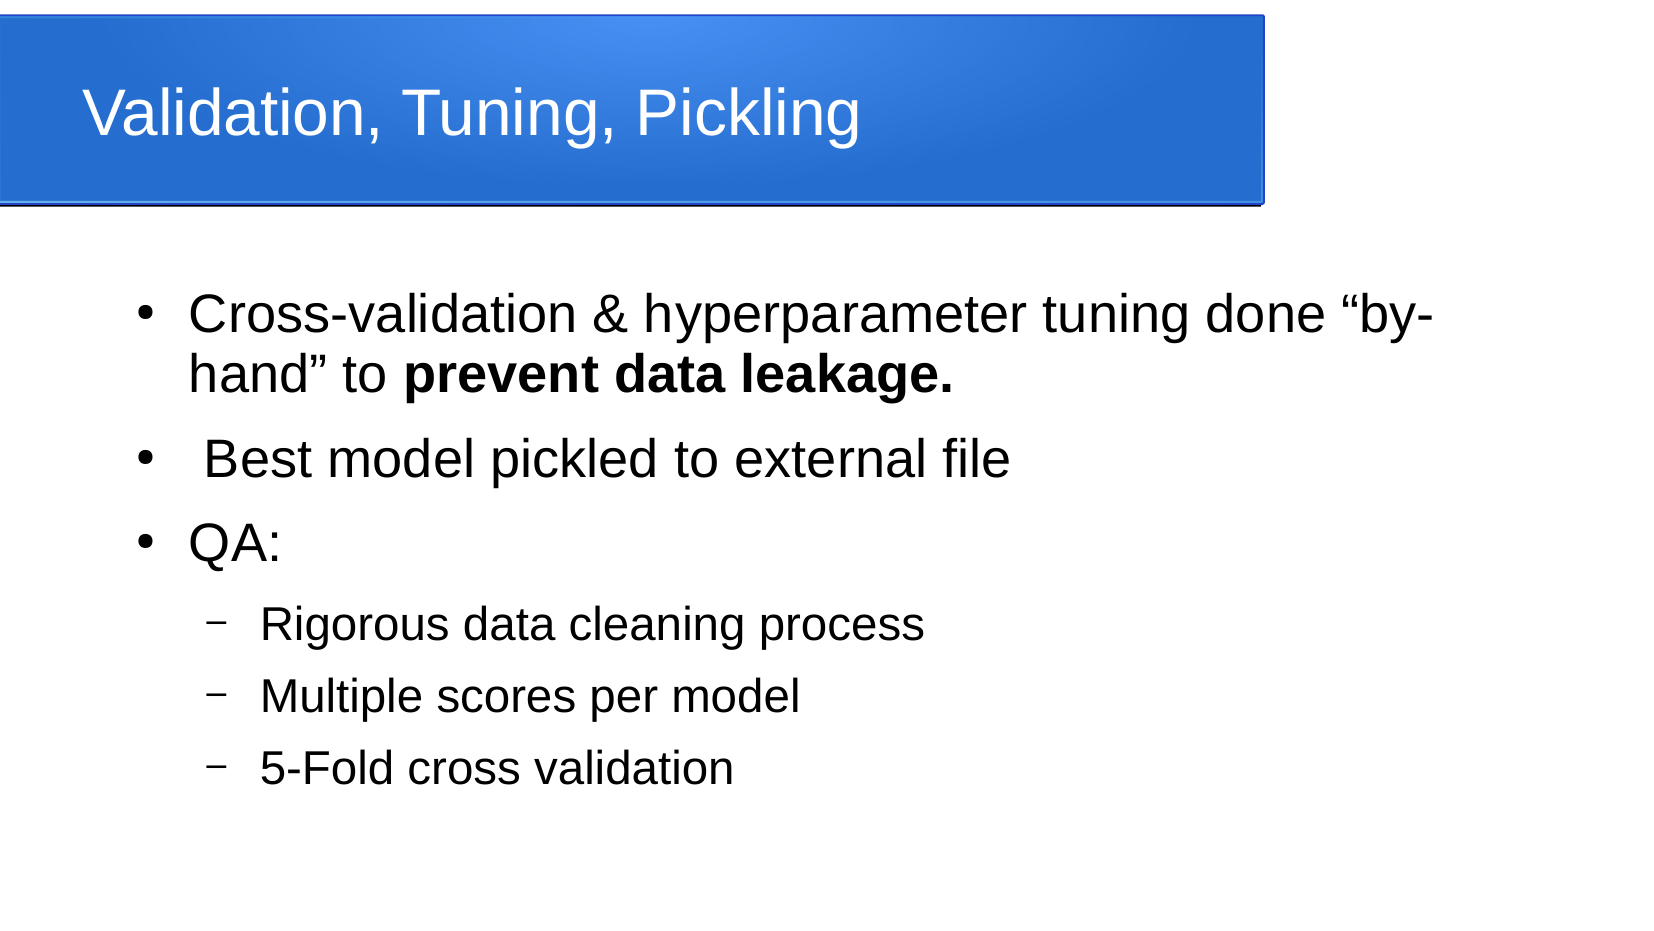

# Validation, Tuning, Pickling
Cross-validation & hyperparameter tuning done “by-hand” to prevent data leakage.
 Best model pickled to external file
QA:
Rigorous data cleaning process
Multiple scores per model
5-Fold cross validation